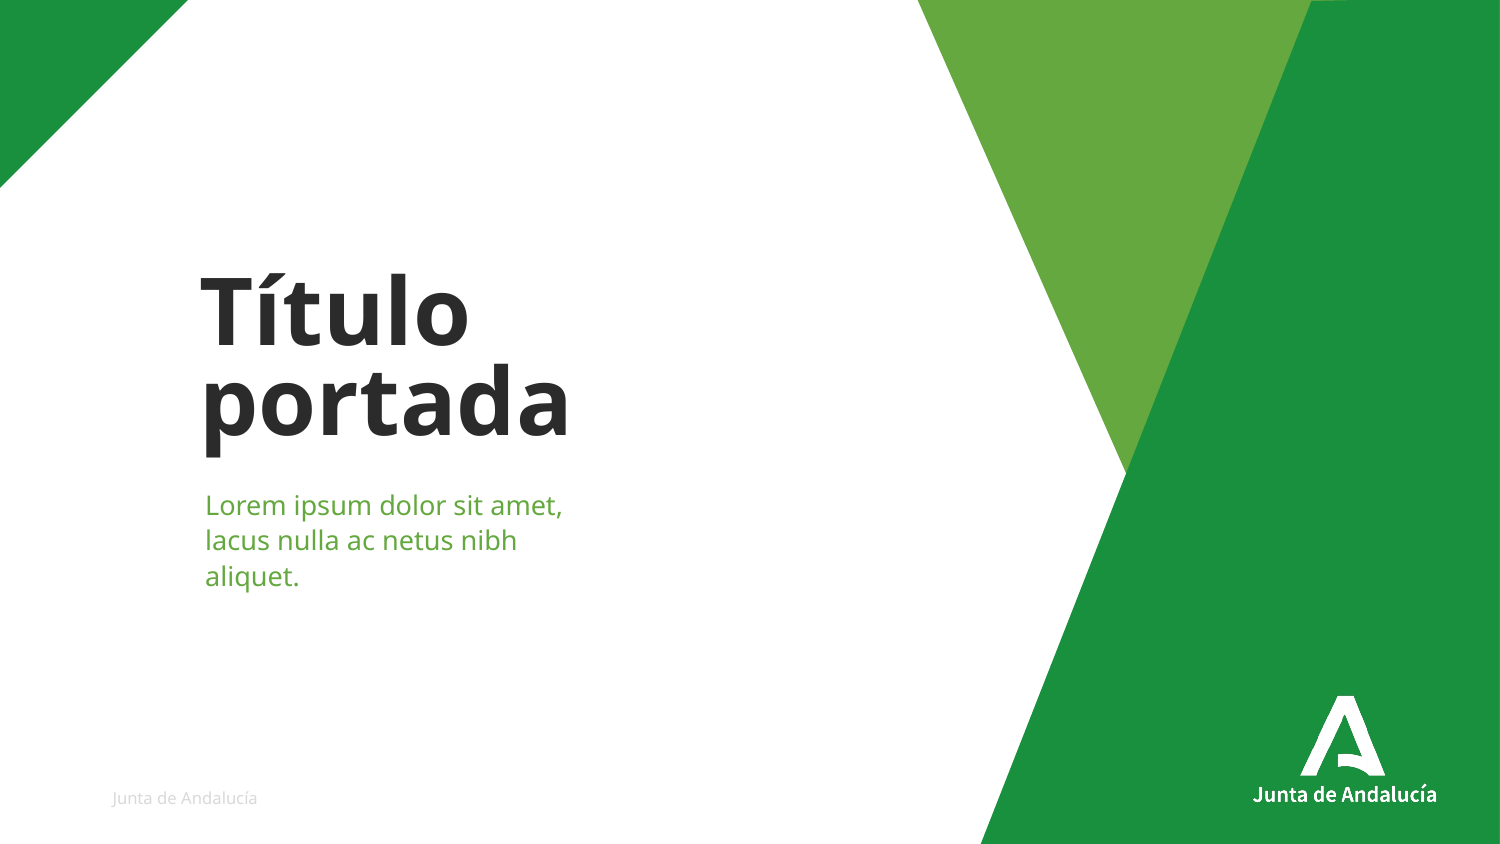

Título
portada
Lorem ipsum dolor sit amet, lacus nulla ac netus nibh aliquet.